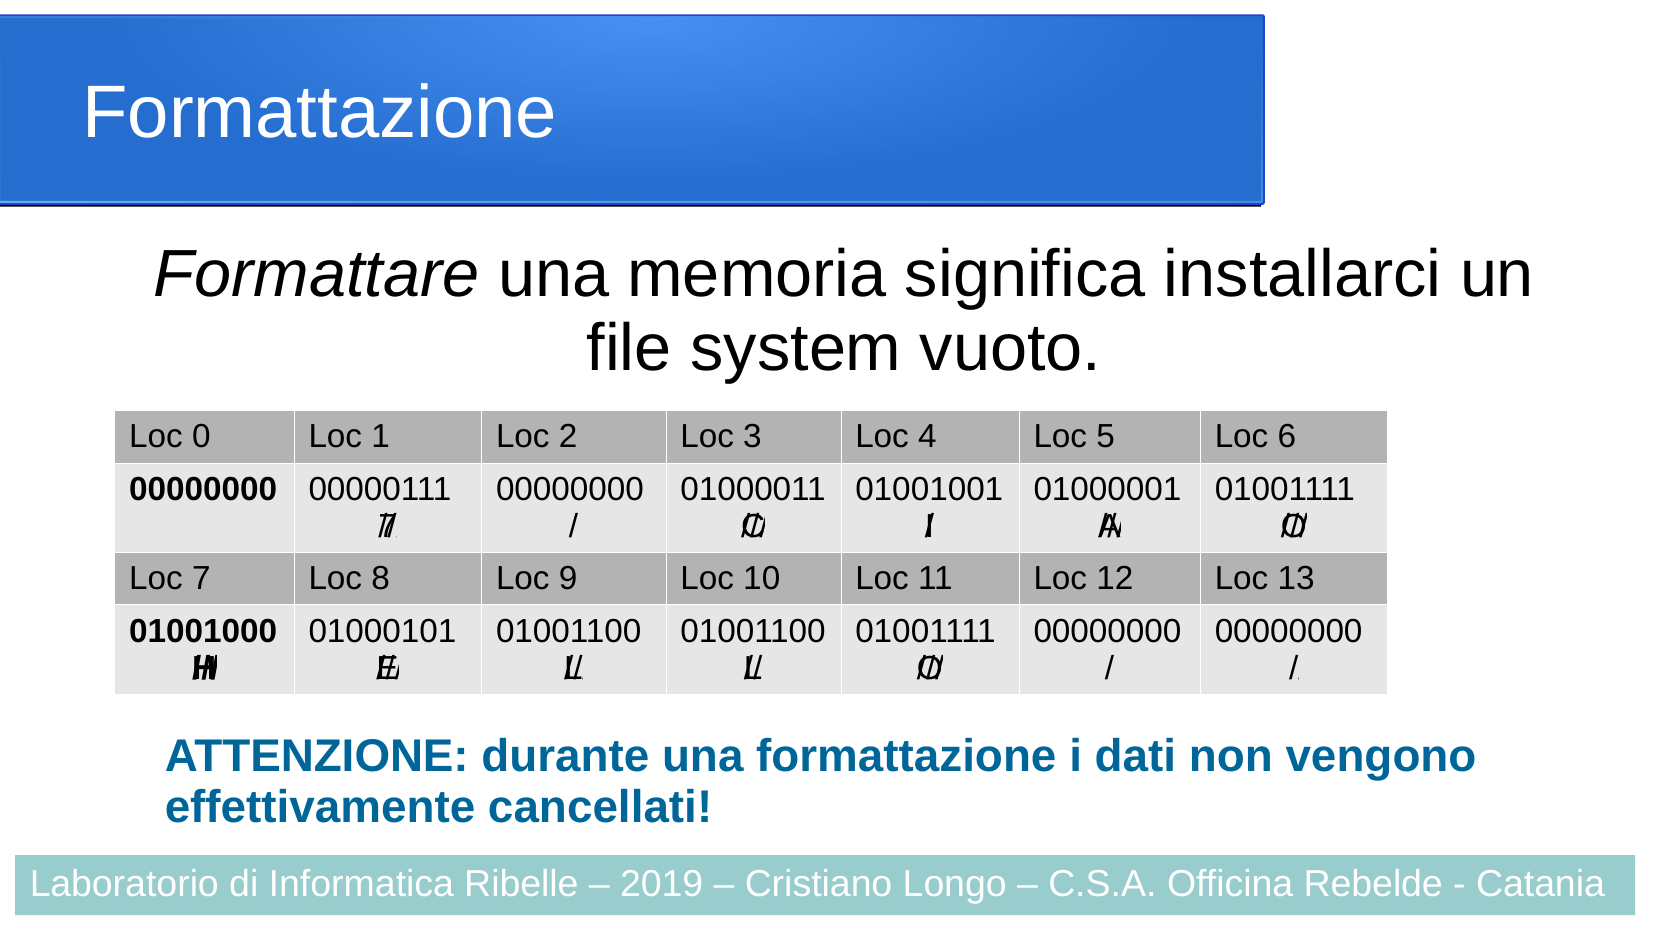

# Formattazione
Formattare una memoria significa installarci un file system vuoto.
| Loc 0 | Loc 1 | Loc 2 | Loc 3 | Loc 4 | Loc 5 | Loc 6 |
| --- | --- | --- | --- | --- | --- | --- |
| 00000000 | 00000111 7 | 00000000 | 01000011 C | 01001001 I | 01000001 A | 01001111 O |
| Loc 7 | Loc 8 | Loc 9 | Loc 10 | Loc 11 | Loc 12 | Loc 13 |
| 01001000 H | 01000101 E | 01001100 L | 01001100 L | 01001111 O | 00000000 | 00000000 |
ATTENZIONE: durante una formattazione i dati non vengono effettivamente cancellati!
Laboratorio di Informatica Ribelle – 2019 – Cristiano Longo – C.S.A. Officina Rebelde - Catania